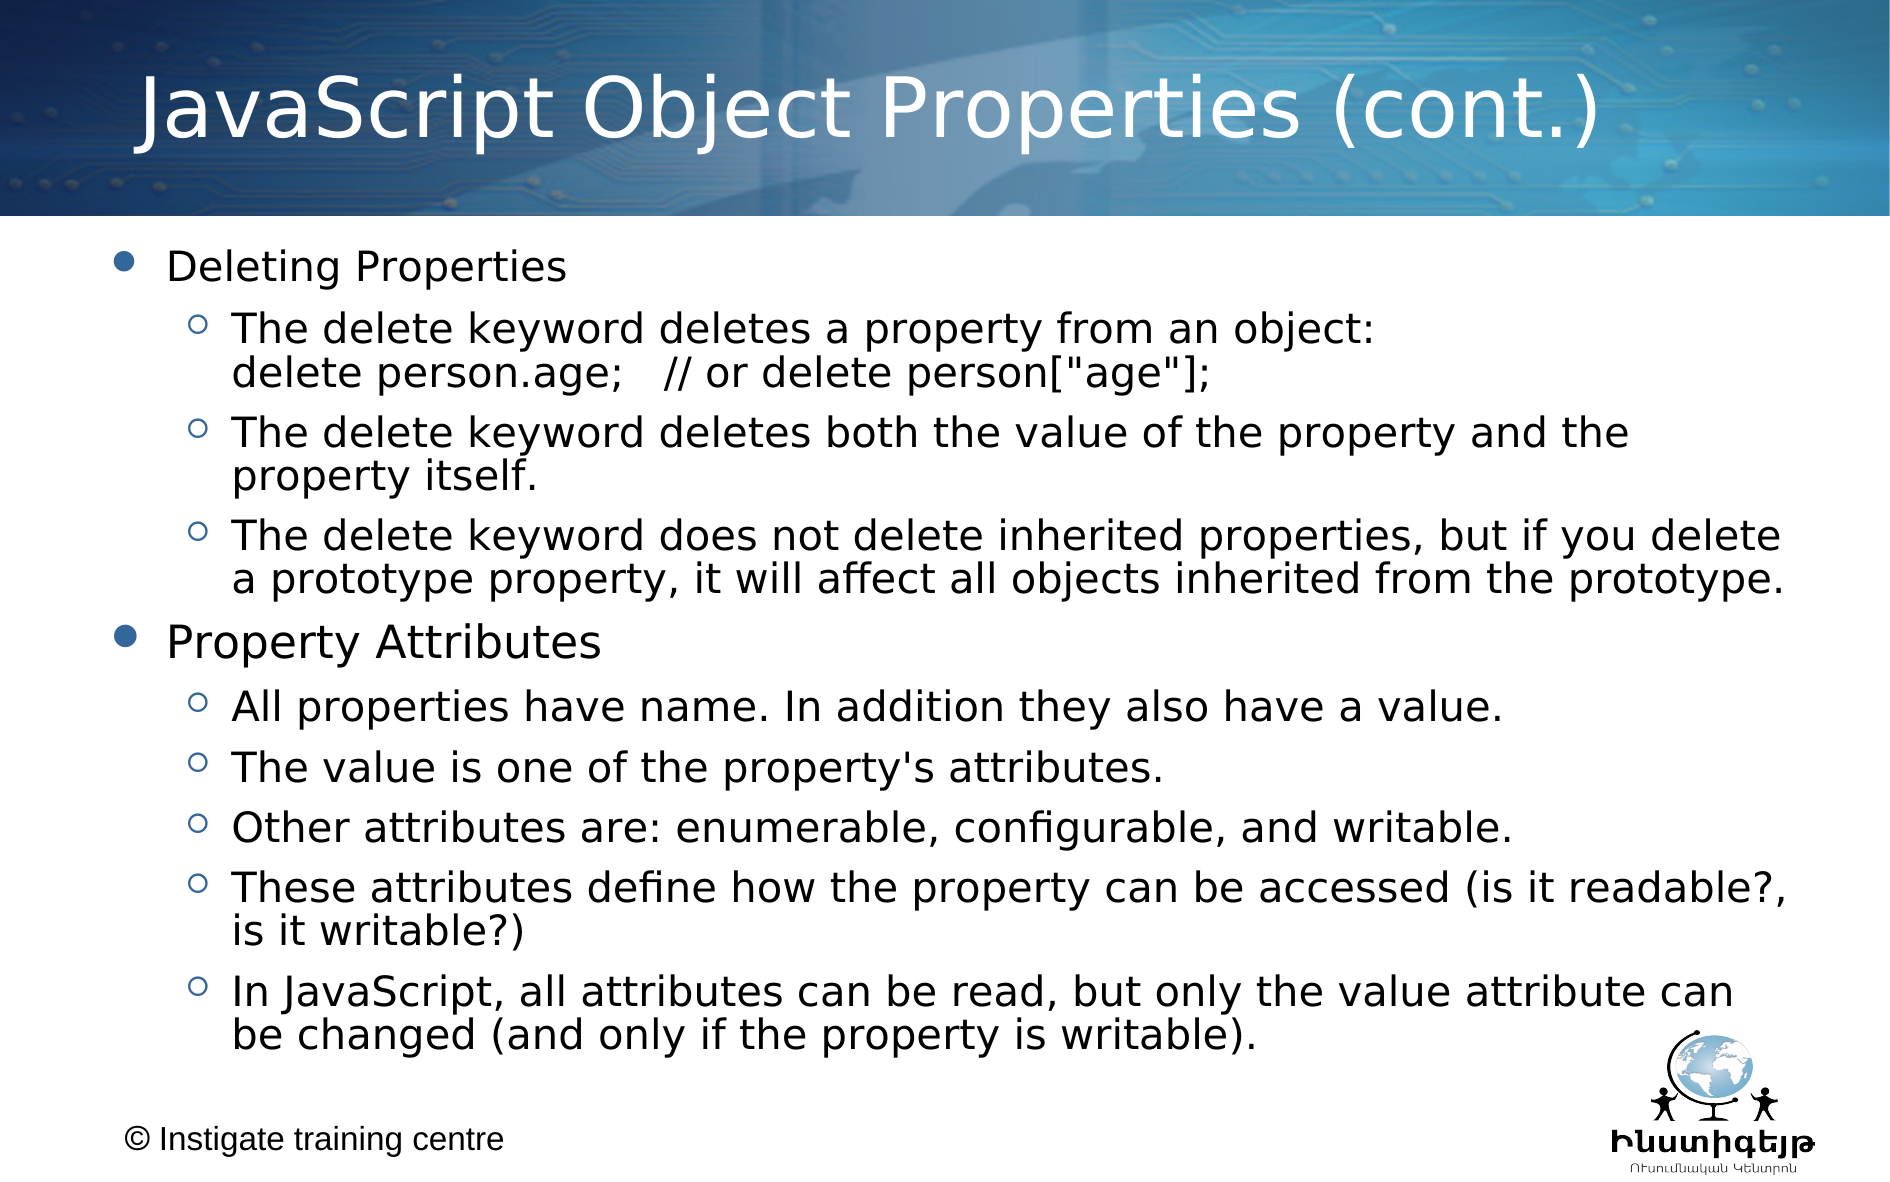

JavaScript Object Properties (cont.)
# Deleting Properties
The delete keyword deletes a property from an object:
delete person.age; // or delete person["age"];
The delete keyword deletes both the value of the property and the property itself.
The delete keyword does not delete inherited properties, but if you delete a prototype property, it will affect all objects inherited from the prototype.
Property Attributes
All properties have name. In addition they also have a value.
The value is one of the property's attributes.
Other attributes are: enumerable, configurable, and writable.
These attributes define how the property can be accessed (is it readable?, is it writable?)
In JavaScript, all attributes can be read, but only the value attribute can be changed (and only if the property is writable).